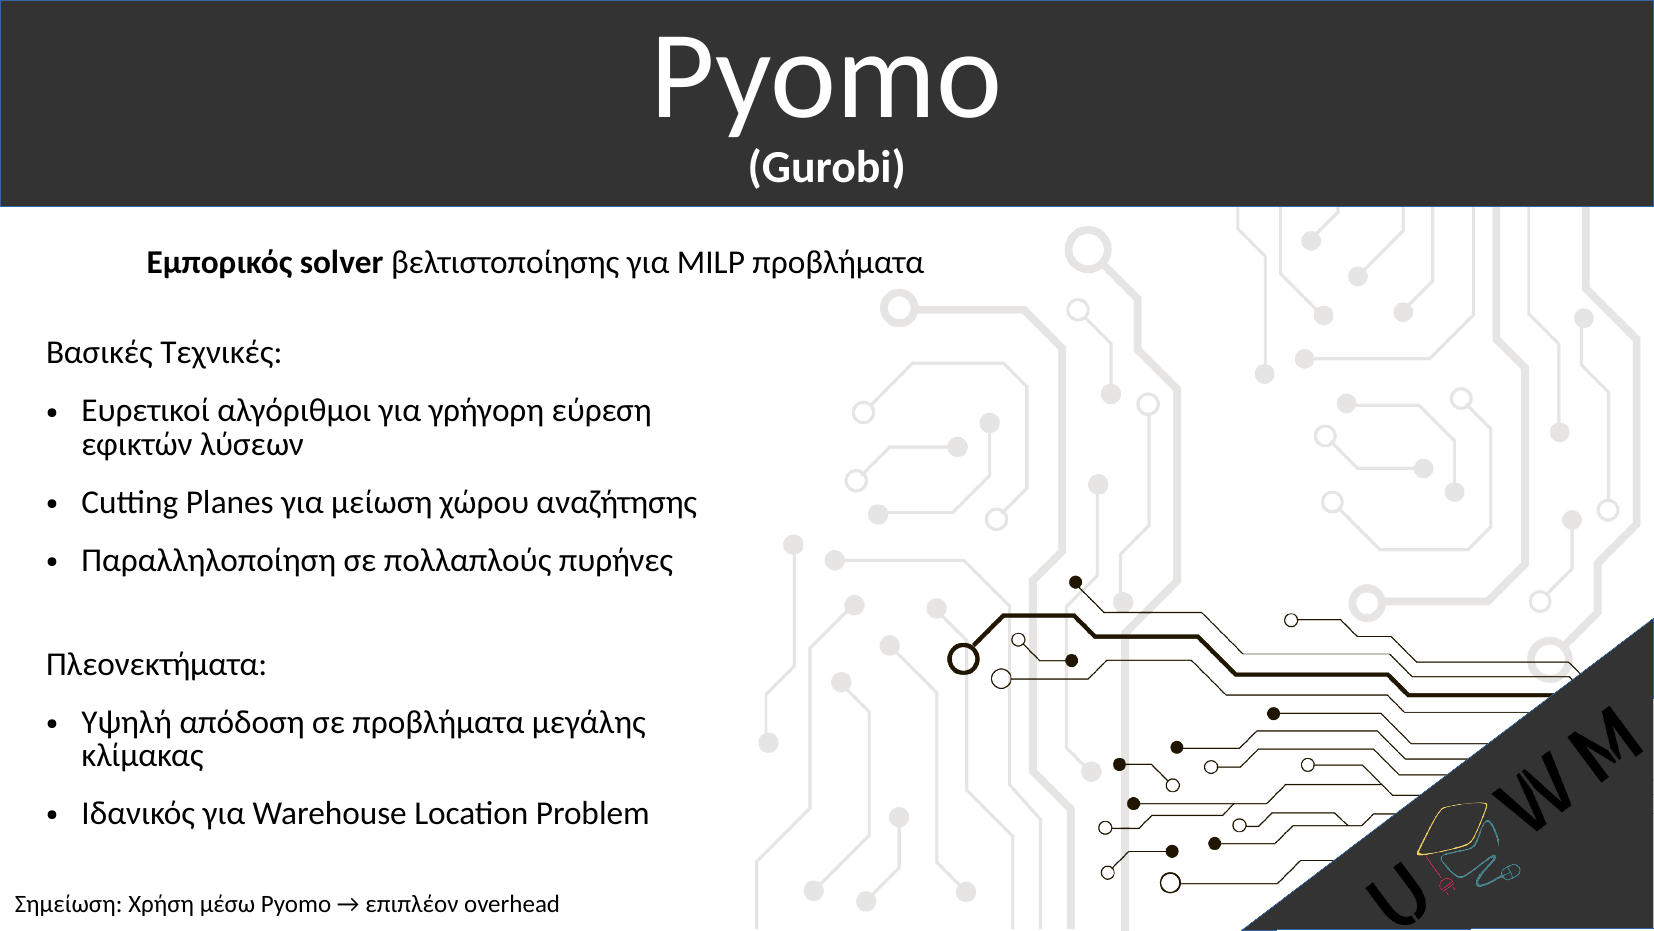

Pyomo
(Gurobi)
#
Εμπορικός solver βελτιστοποίησης για MILP προβλήματα
Βασικές Τεχνικές:
Ευρετικοί αλγόριθμοι για γρήγορη εύρεση εφικτών λύσεων
Cutting Planes για μείωση χώρου αναζήτησης
Παραλληλοποίηση σε πολλαπλούς πυρήνες
Πλεονεκτήματα:
Υψηλή απόδοση σε προβλήματα μεγάλης κλίμακας
Ιδανικός για Warehouse Location Problem
Σημείωση: Χρήση μέσω Pyomo → επιπλέον overhead